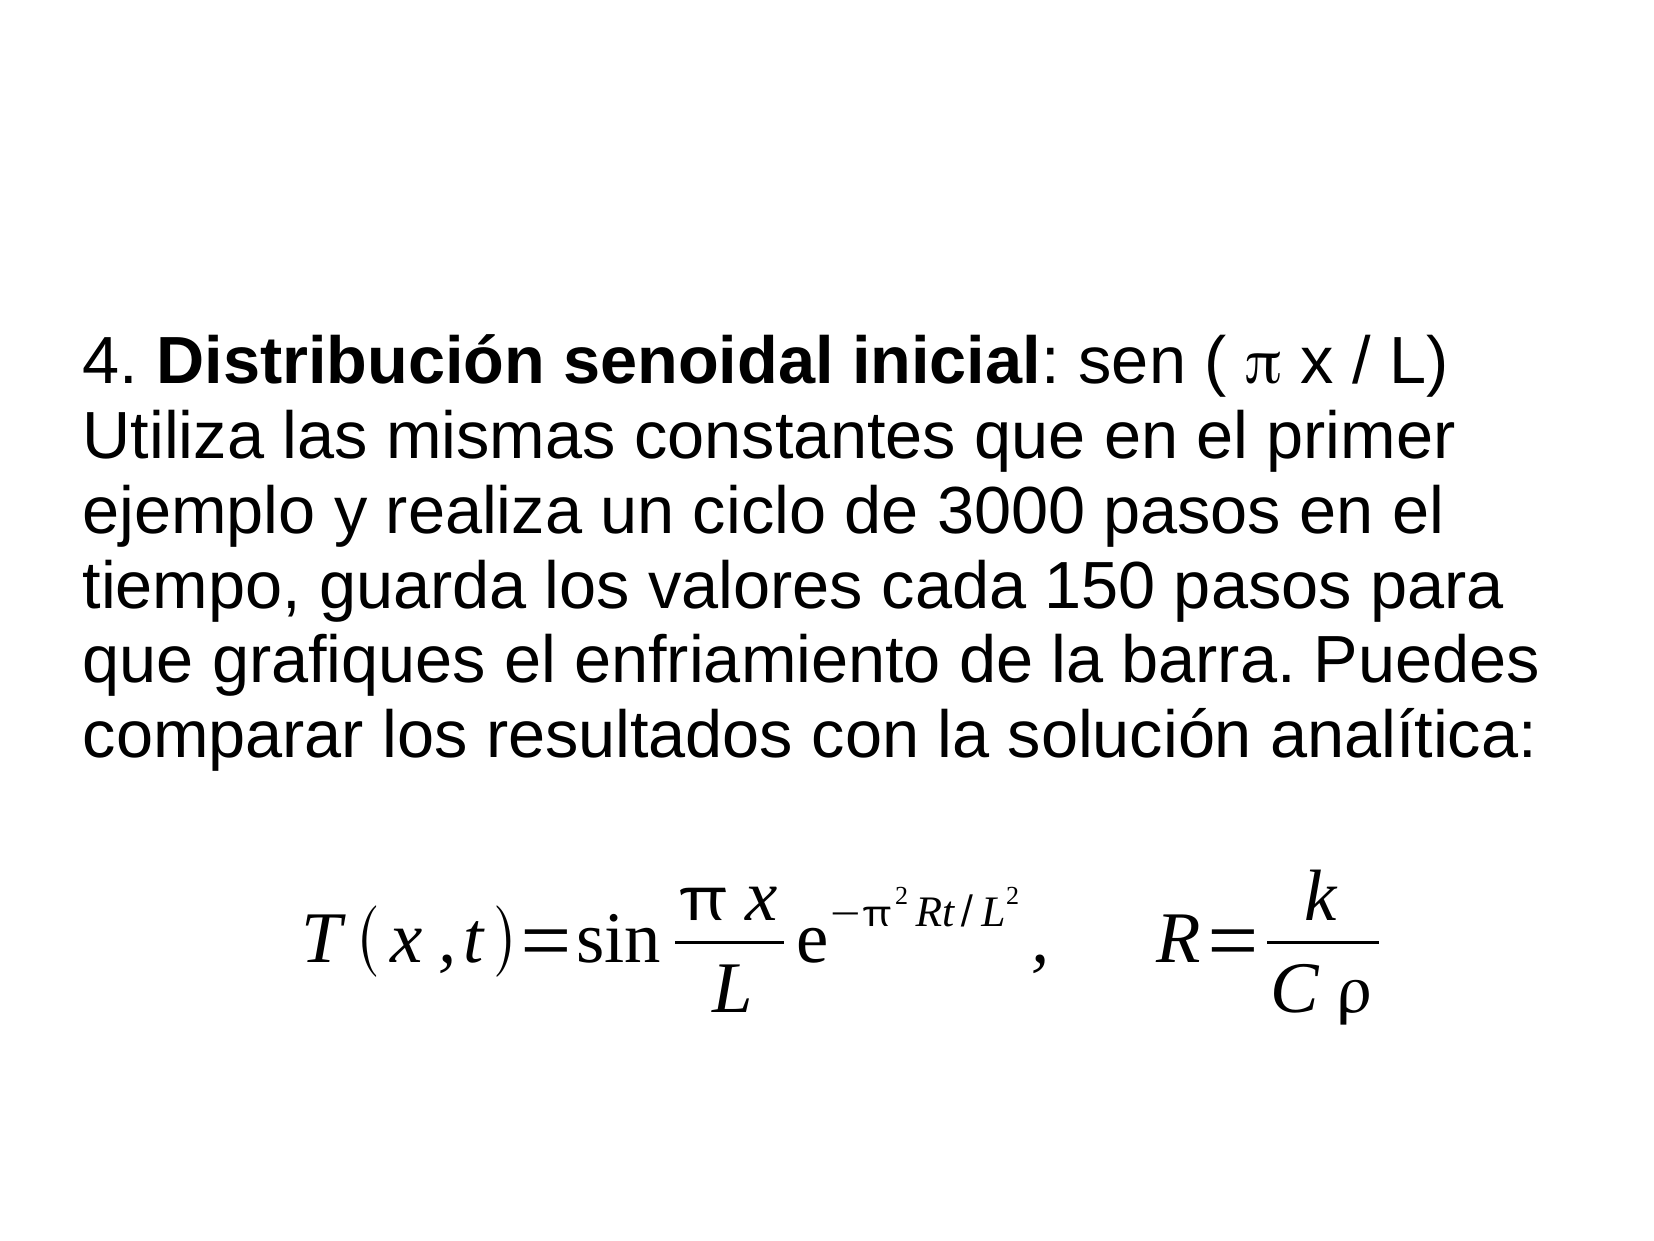

#
4. Distribución senoidal inicial: sen ( p x / L)
Utiliza las mismas constantes que en el primer ejemplo y realiza un ciclo de 3000 pasos en el tiempo, guarda los valores cada 150 pasos para que grafiques el enfriamiento de la barra. Puedes comparar los resultados con la solución analítica: